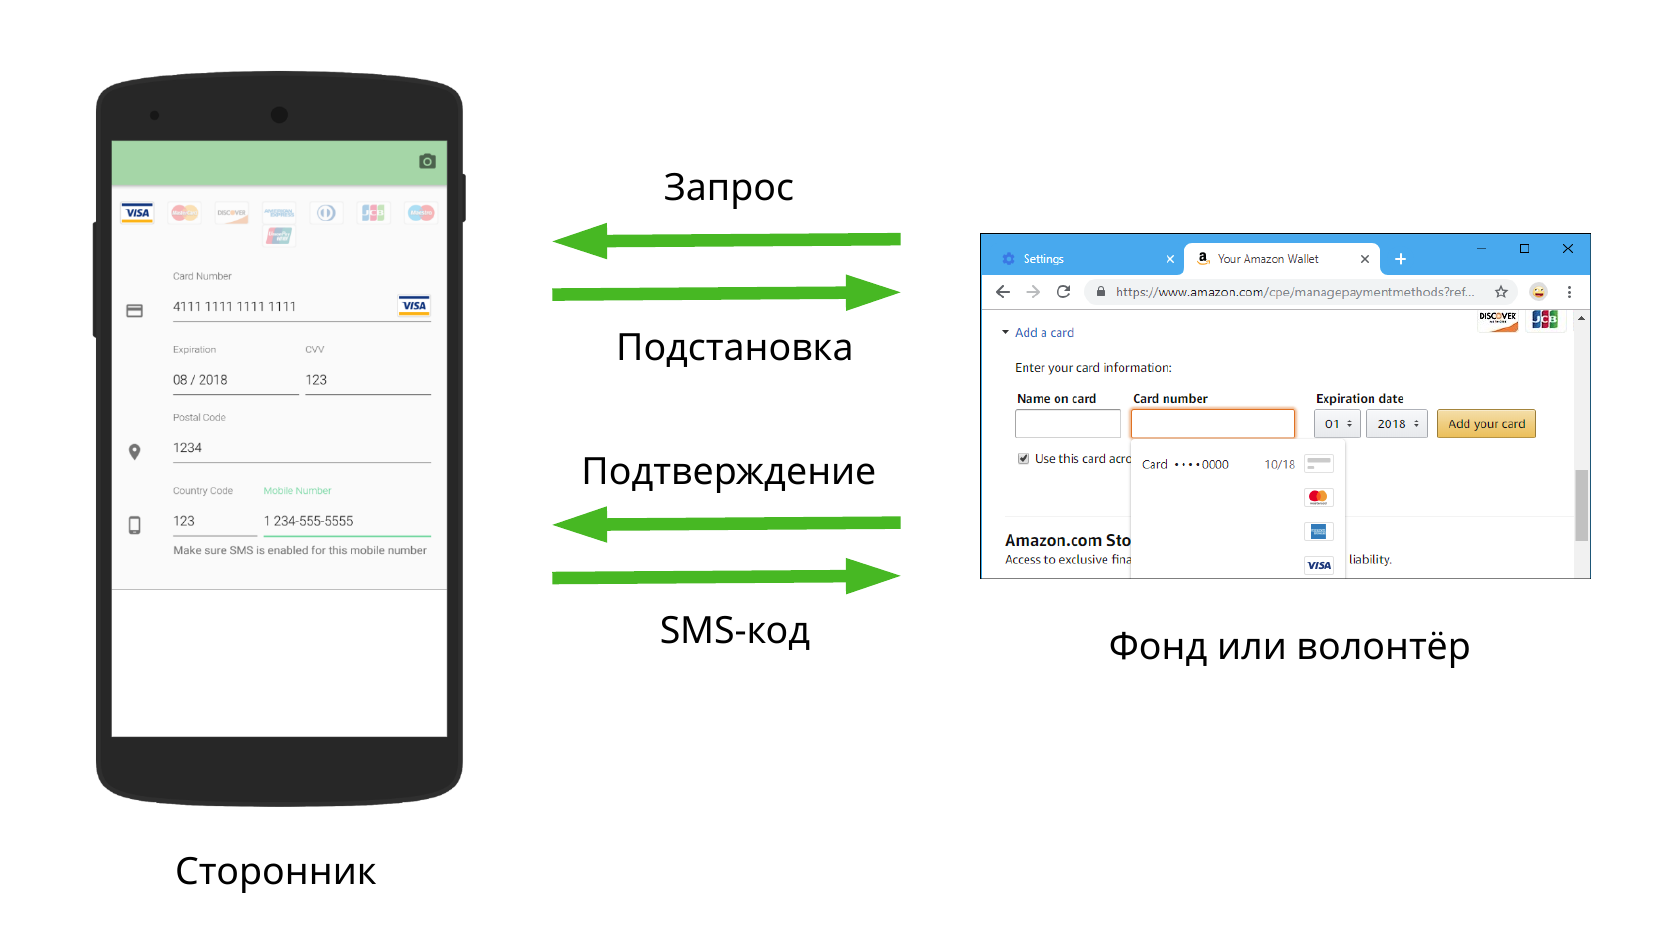

Запрос
Подстановка
Подтверждение
SMS-код
Фонд или волонтёр
Сторонник